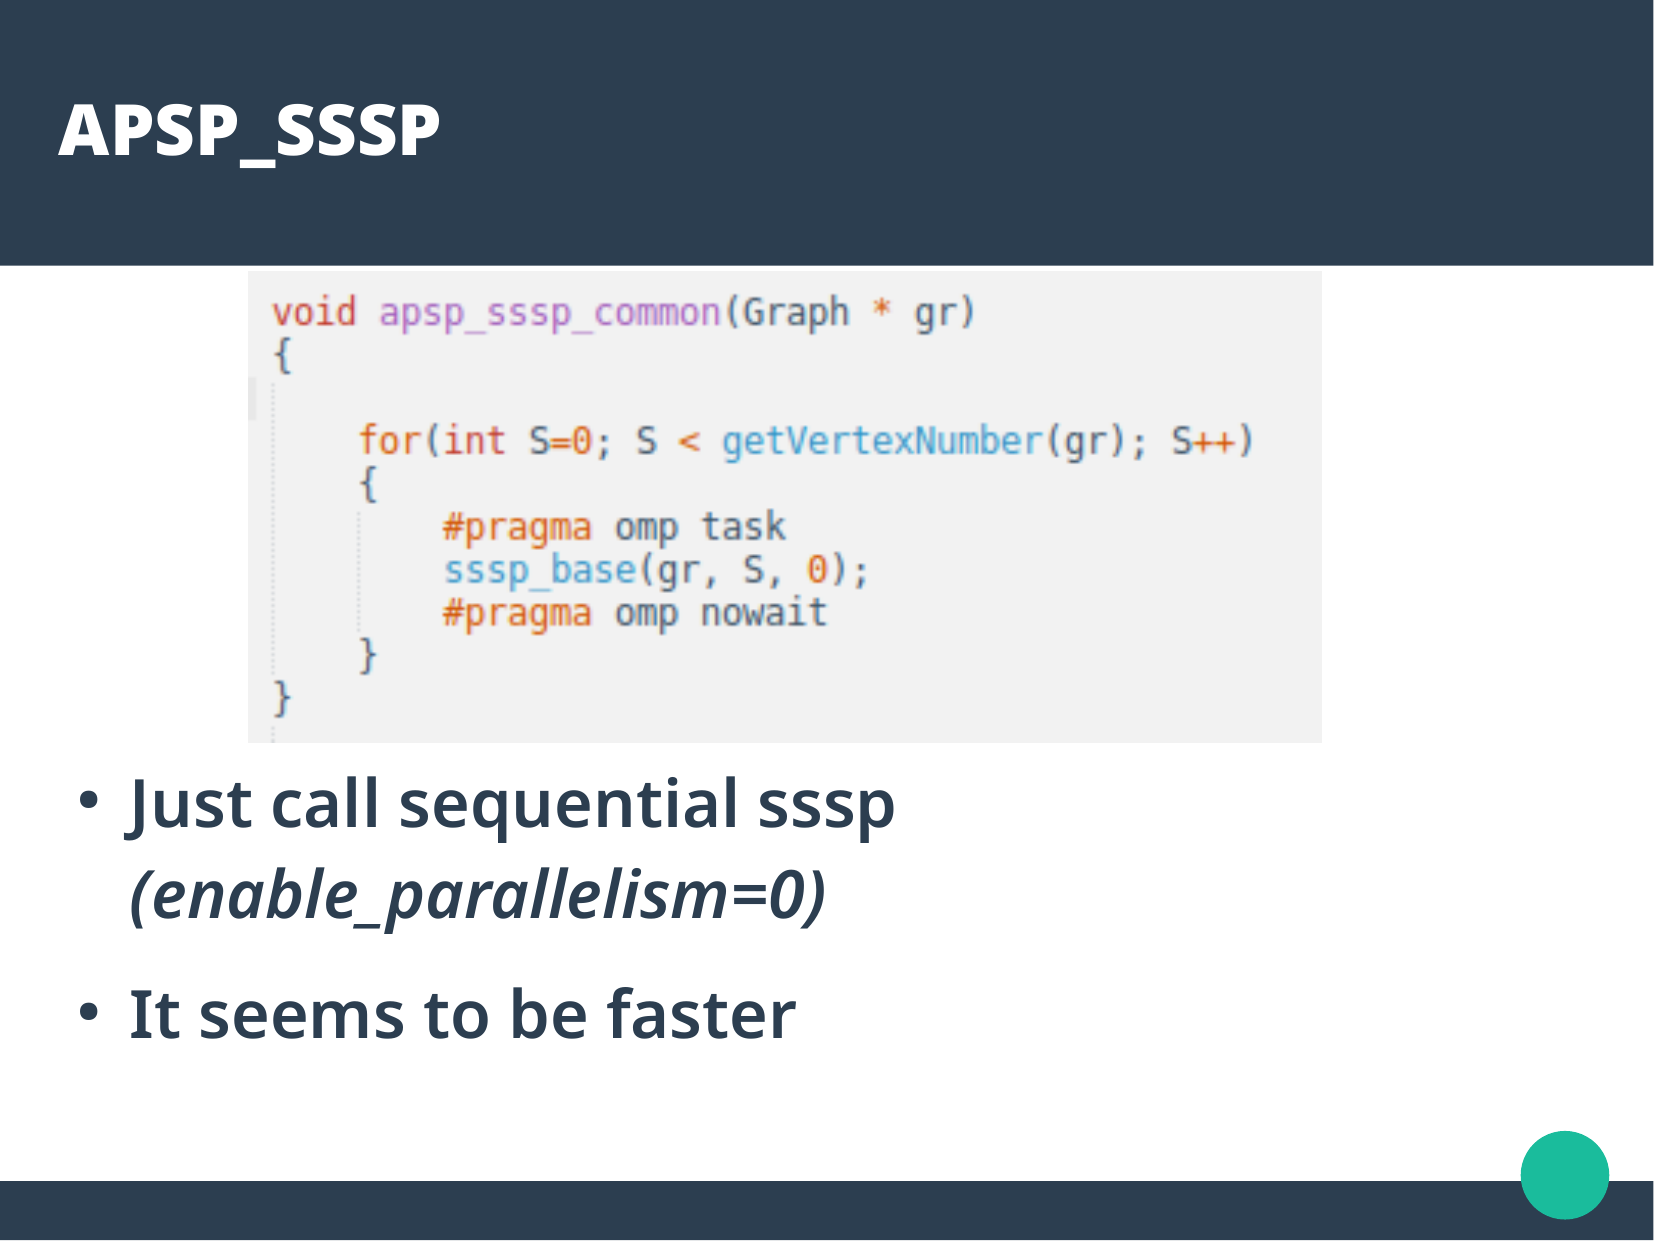

# APSP_SSSP
Just call sequential sssp (enable_parallelism=0)
It seems to be faster